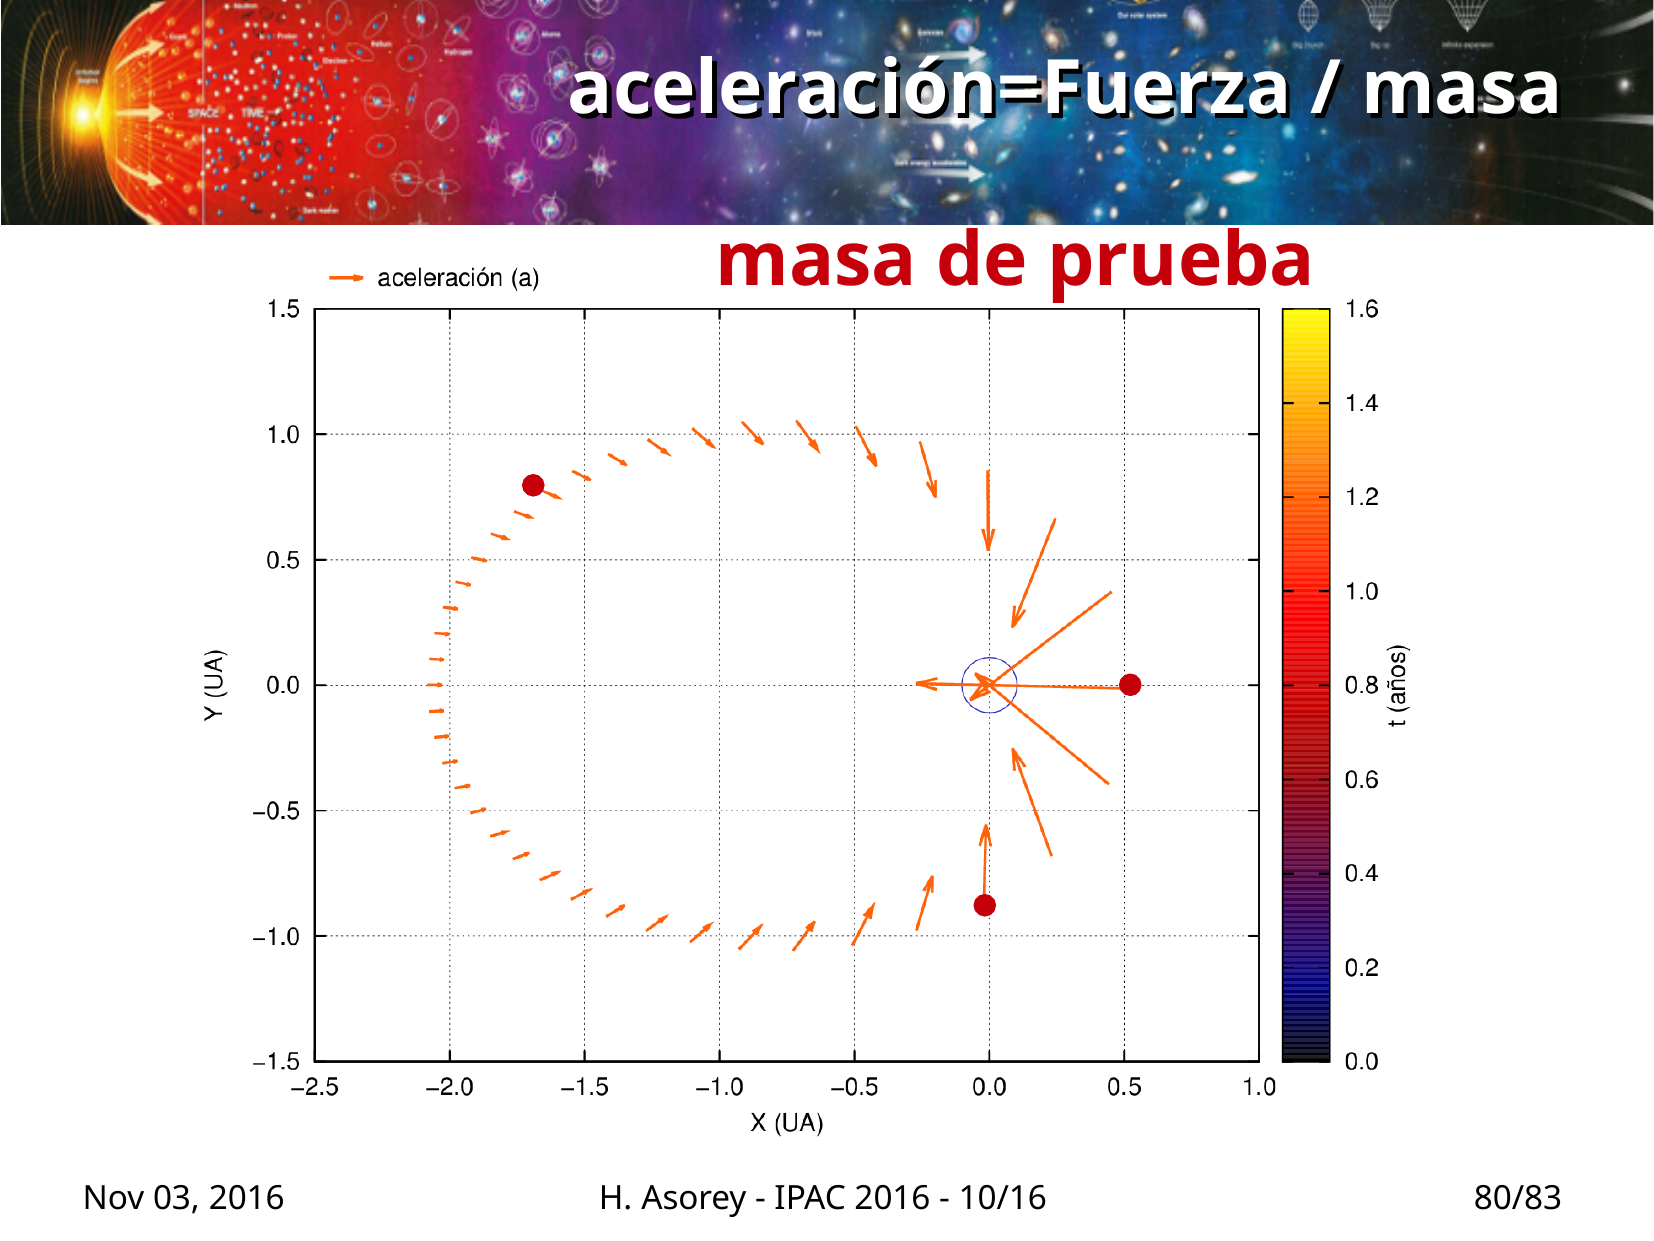

# aceleración=Fuerza / masa
masa de prueba
Nov 03, 2016
H. Asorey - IPAC 2016 - 10/16
80